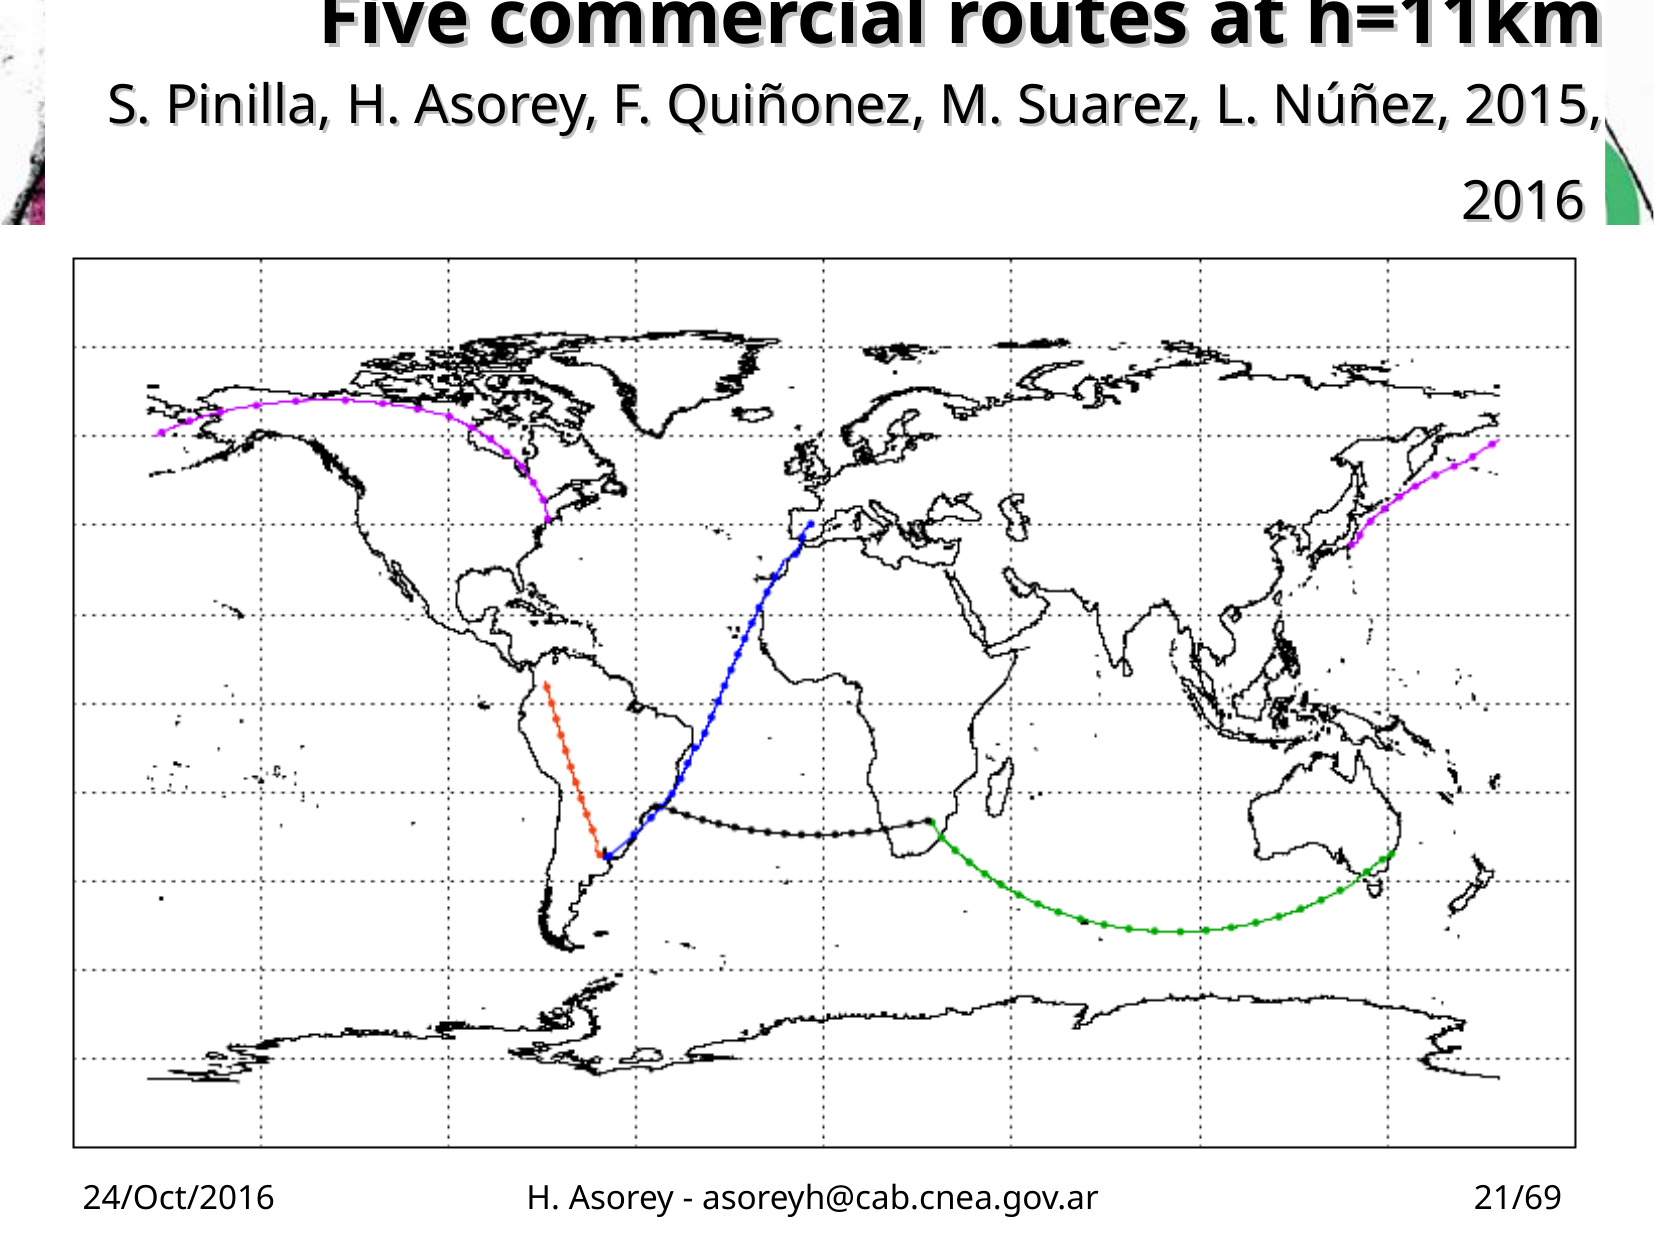

# Five commercial routes at h=11km S. Pinilla, H. Asorey, F. Quiñonez, M. Suarez, L. Núñez, 2015, 2016
24/Oct/2016
H. Asorey - asoreyh@cab.cnea.gov.ar
21